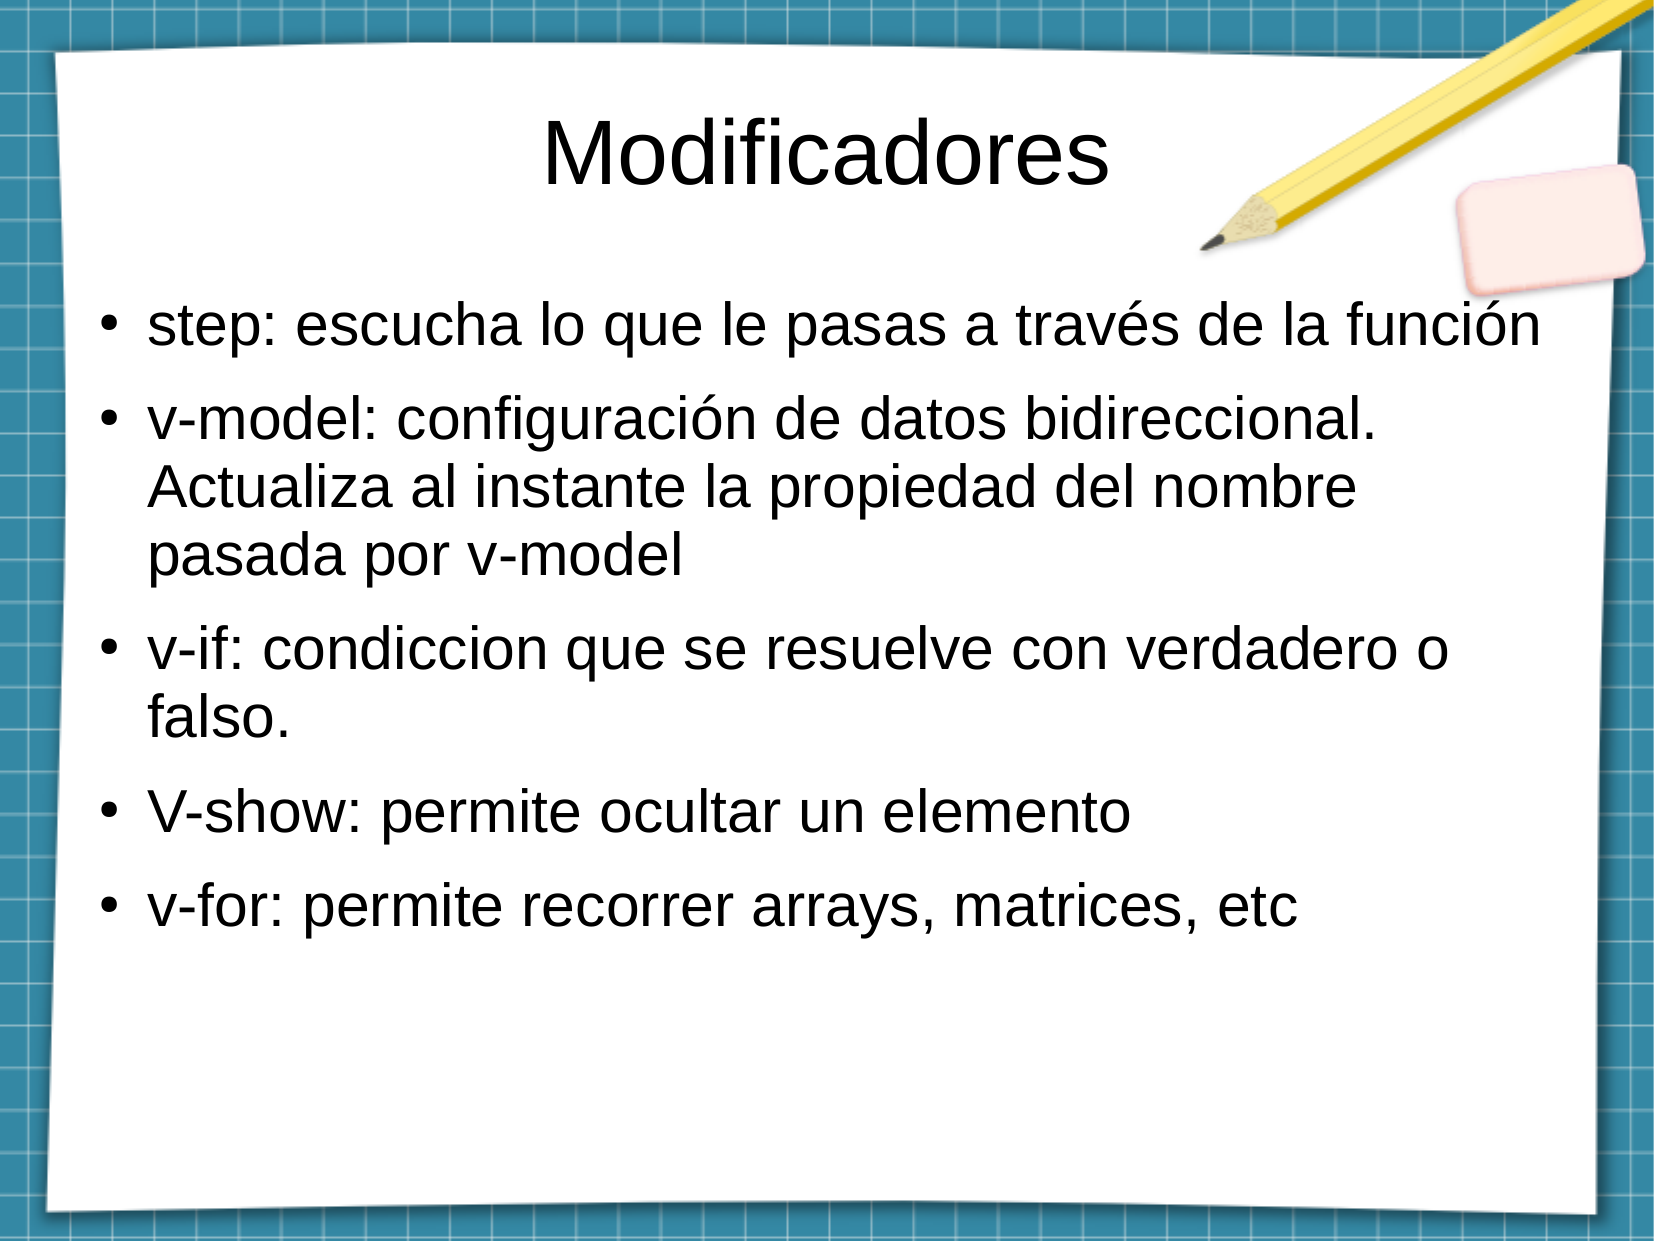

# Modificadores
step: escucha lo que le pasas a través de la función
v-model: configuración de datos bidireccional. Actualiza al instante la propiedad del nombre pasada por v-model
v-if: condiccion que se resuelve con verdadero o falso.
V-show: permite ocultar un elemento
v-for: permite recorrer arrays, matrices, etc